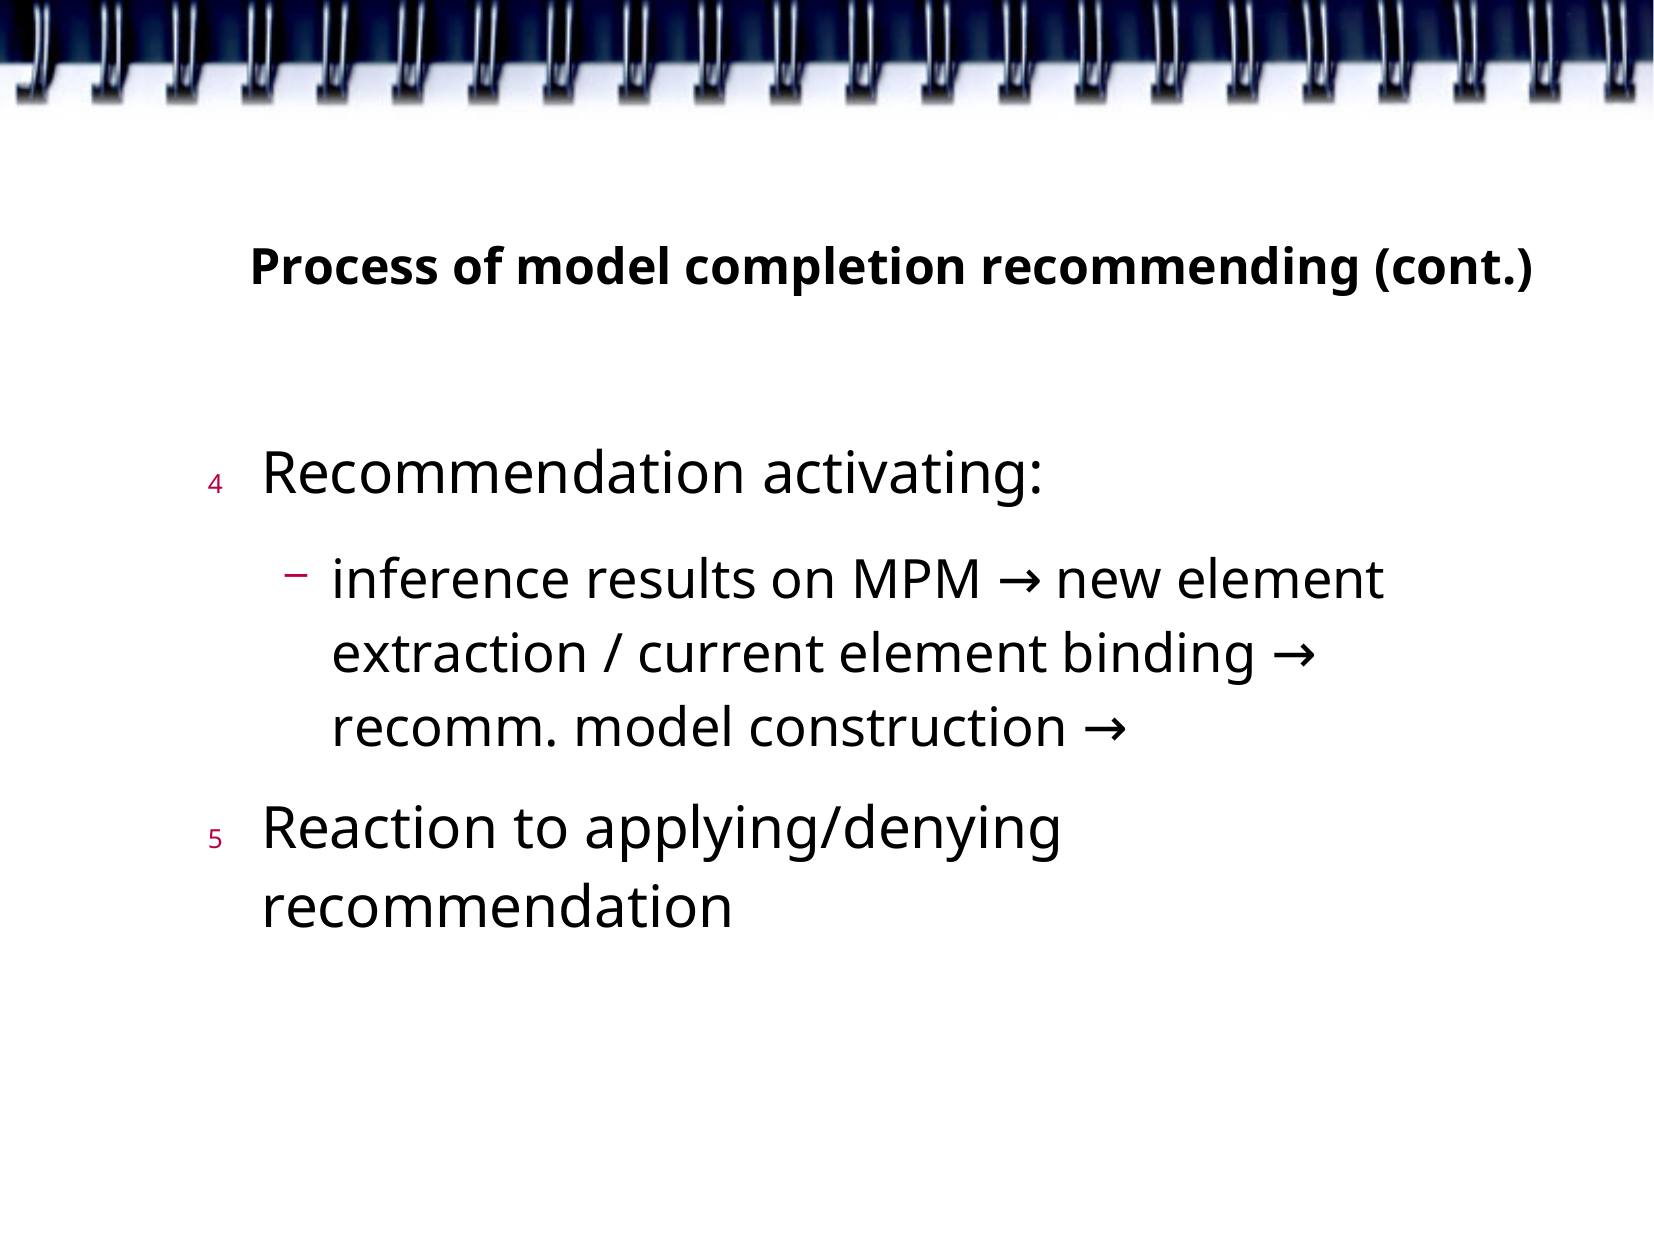

# Process of model completion recommending (cont.)
Recommendation activating:
inference results on MPM → new element extraction / current element binding → recomm. model construction →
Reaction to applying/denying recommendation